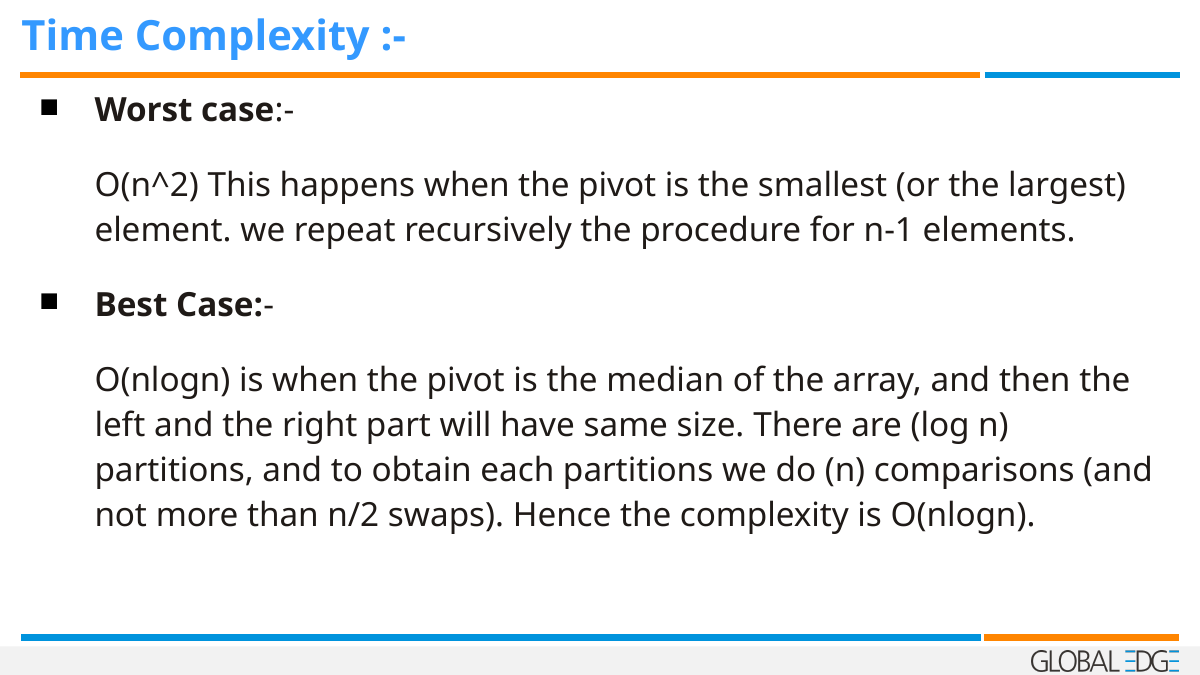

# Time Complexity :-
Worst case:-
O(n^2) This happens when the pivot is the smallest (or the largest) element. we repeat recursively the procedure for n-1 elements.
Best Case:-
O(nlogn) is when the pivot is the median of the array, and then the left and the right part will have same size. There are (log n) partitions, and to obtain each partitions we do (n) comparisons (and not more than n/2 swaps). Hence the complexity is O(nlogn).